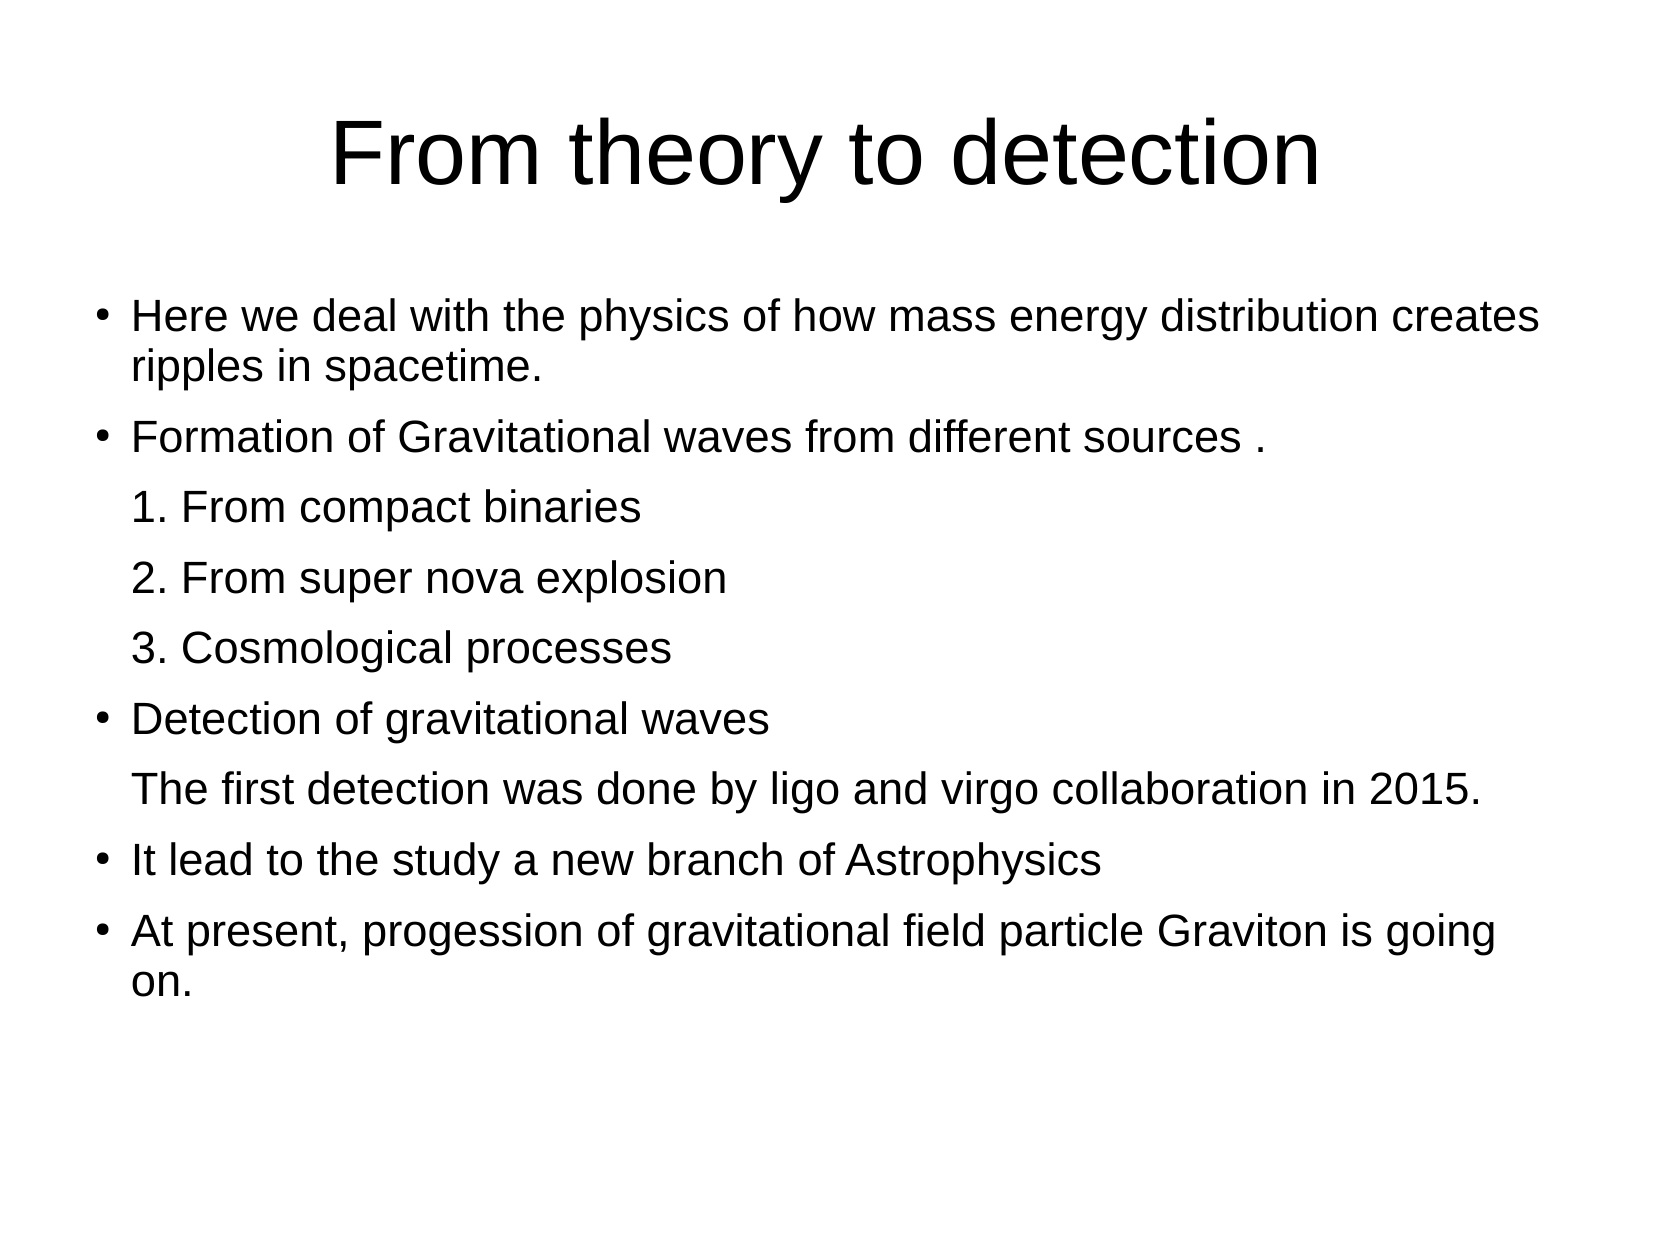

# From theory to detection
Here we deal with the physics of how mass energy distribution creates ripples in spacetime.
Formation of Gravitational waves from different sources .
1. From compact binaries
2. From super nova explosion
3. Cosmological processes
Detection of gravitational waves
The first detection was done by ligo and virgo collaboration in 2015.
It lead to the study a new branch of Astrophysics
At present, progession of gravitational field particle Graviton is going on.